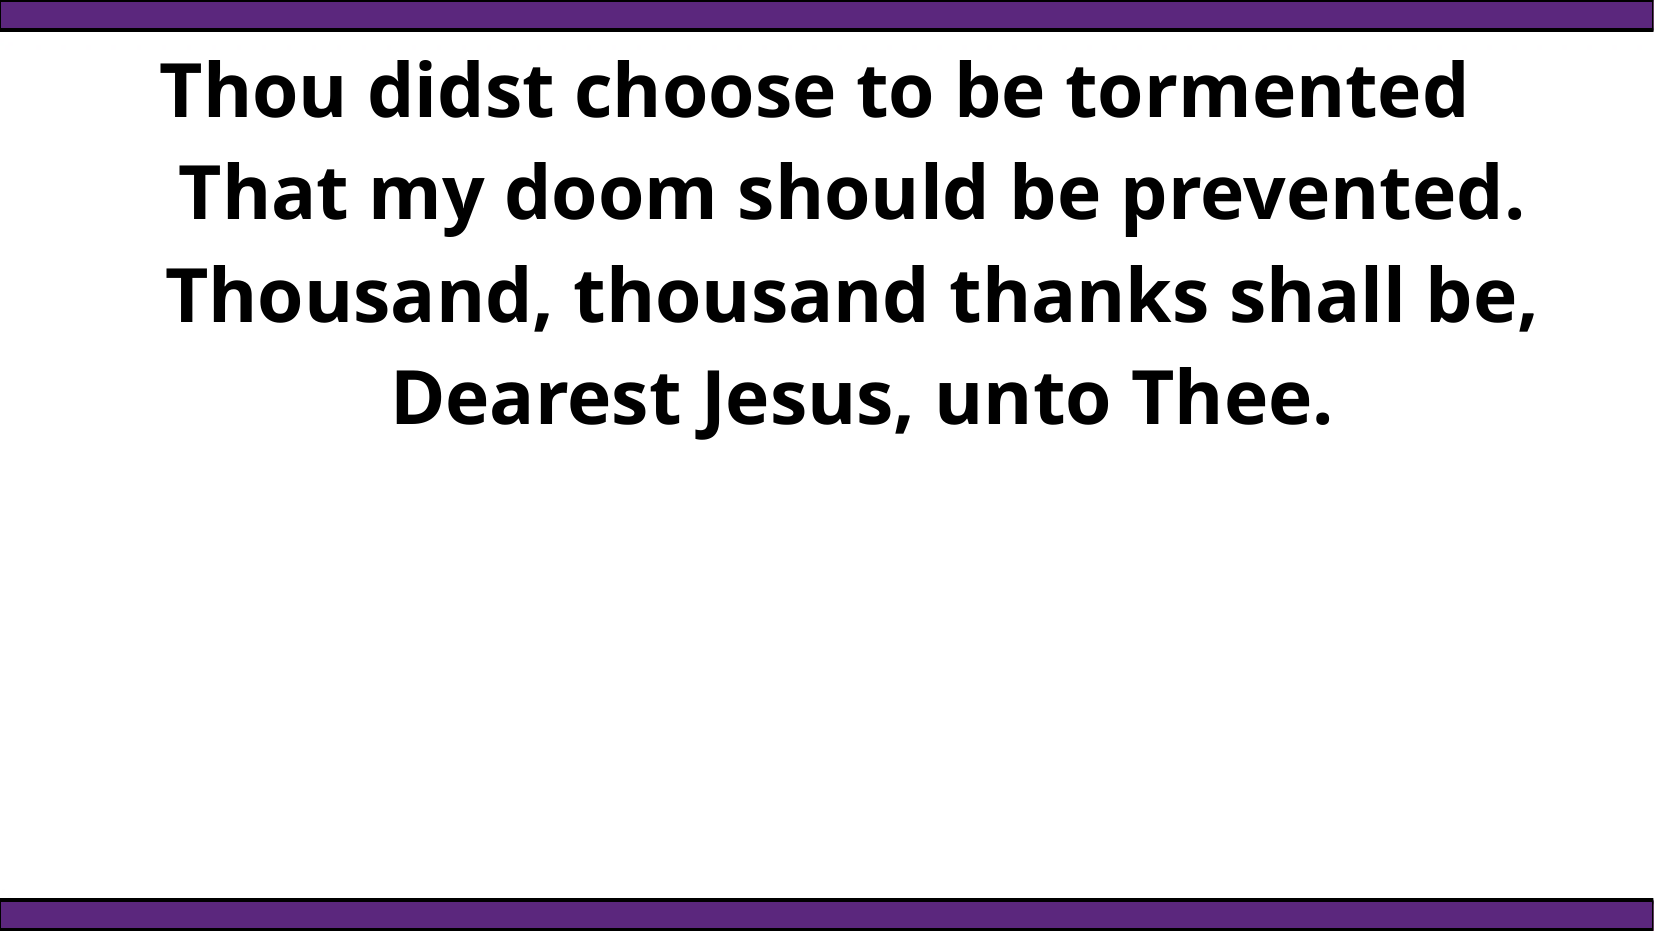

Thou didst choose to be tormented
That my doom should be prevented.
Thousand, thousand thanks shall be,
Dearest Jesus, unto Thee.